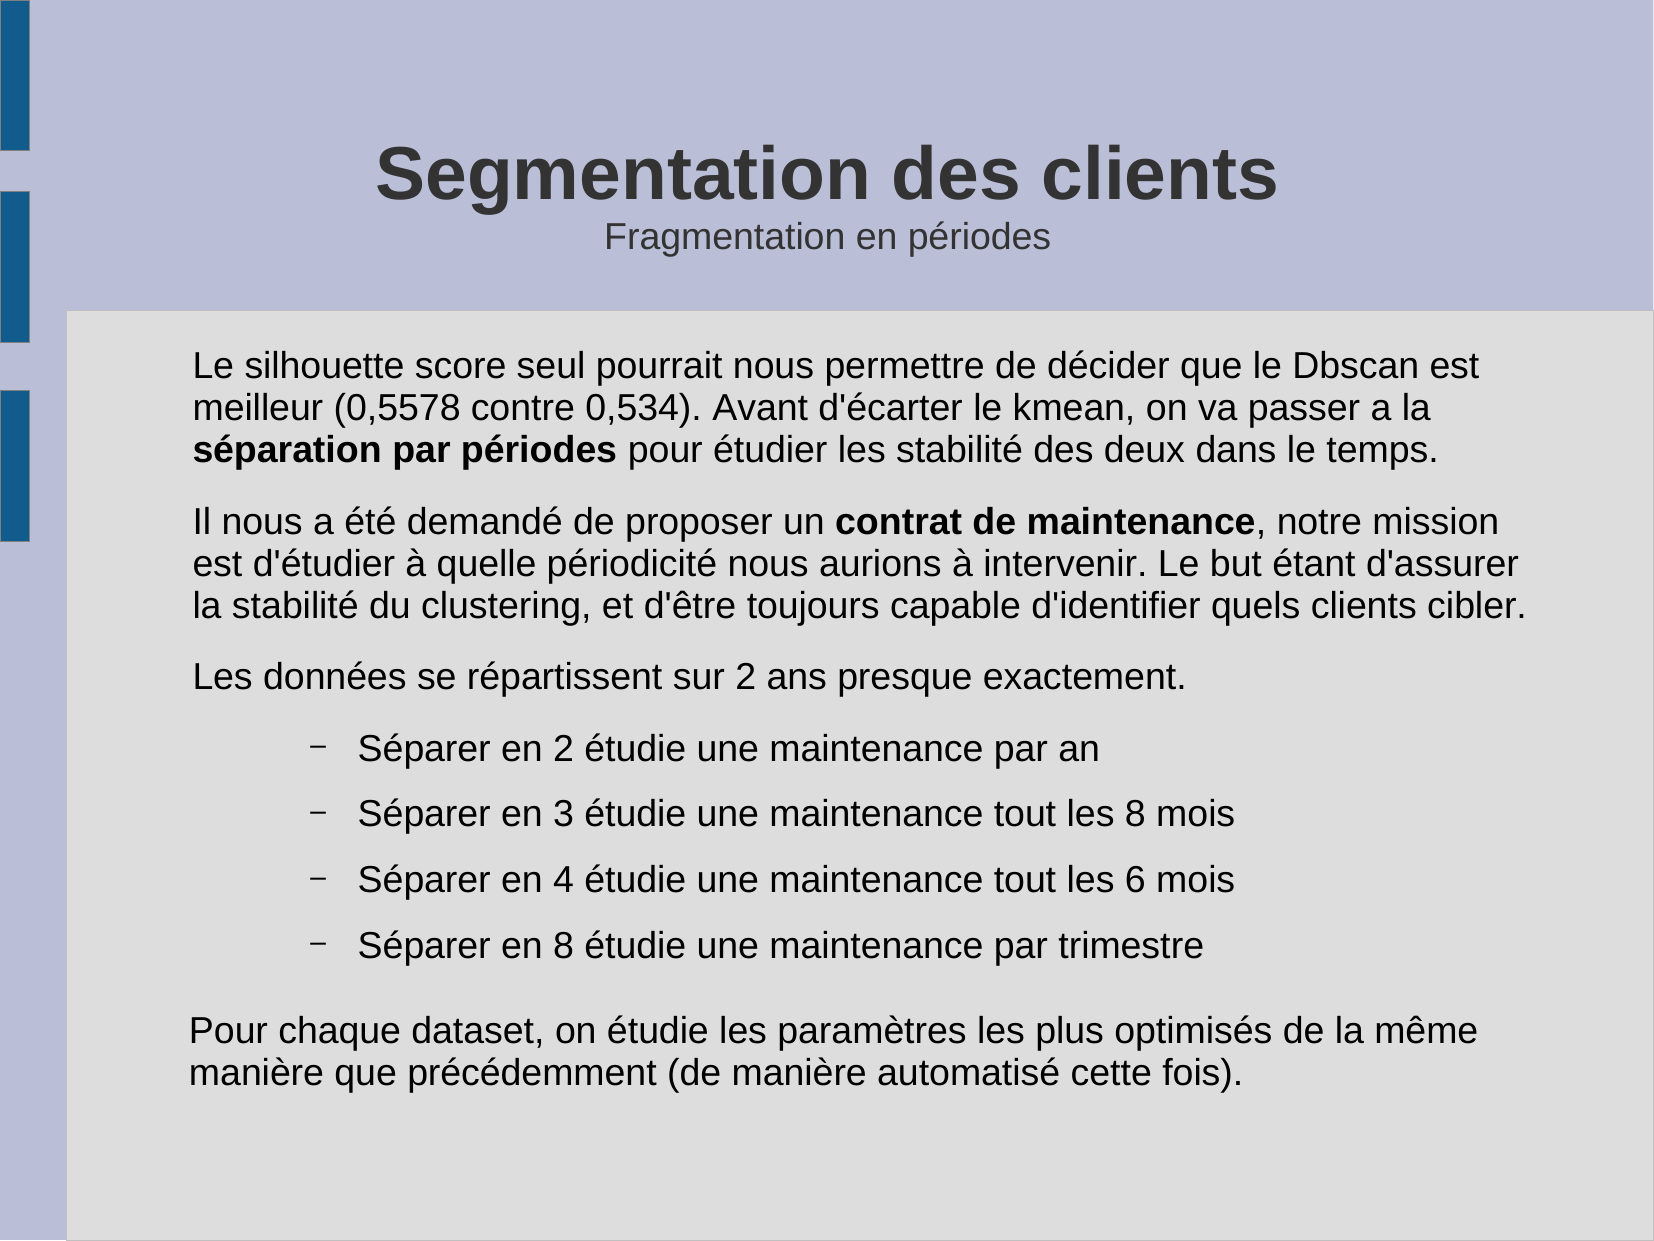

# Segmentation des clients Fragmentation en périodes
Le silhouette score seul pourrait nous permettre de décider que le Dbscan est meilleur (0,5578 contre 0,534). Avant d'écarter le kmean, on va passer a la séparation par périodes pour étudier les stabilité des deux dans le temps.
Il nous a été demandé de proposer un contrat de maintenance, notre mission est d'étudier à quelle périodicité nous aurions à intervenir. Le but étant d'assurer la stabilité du clustering, et d'être toujours capable d'identifier quels clients cibler.
Les données se répartissent sur 2 ans presque exactement.
Séparer en 2 étudie une maintenance par an
Séparer en 3 étudie une maintenance tout les 8 mois
Séparer en 4 étudie une maintenance tout les 6 mois
Séparer en 8 étudie une maintenance par trimestre
Pour chaque dataset, on étudie les paramètres les plus optimisés de la même manière que précédemment (de manière automatisé cette fois).